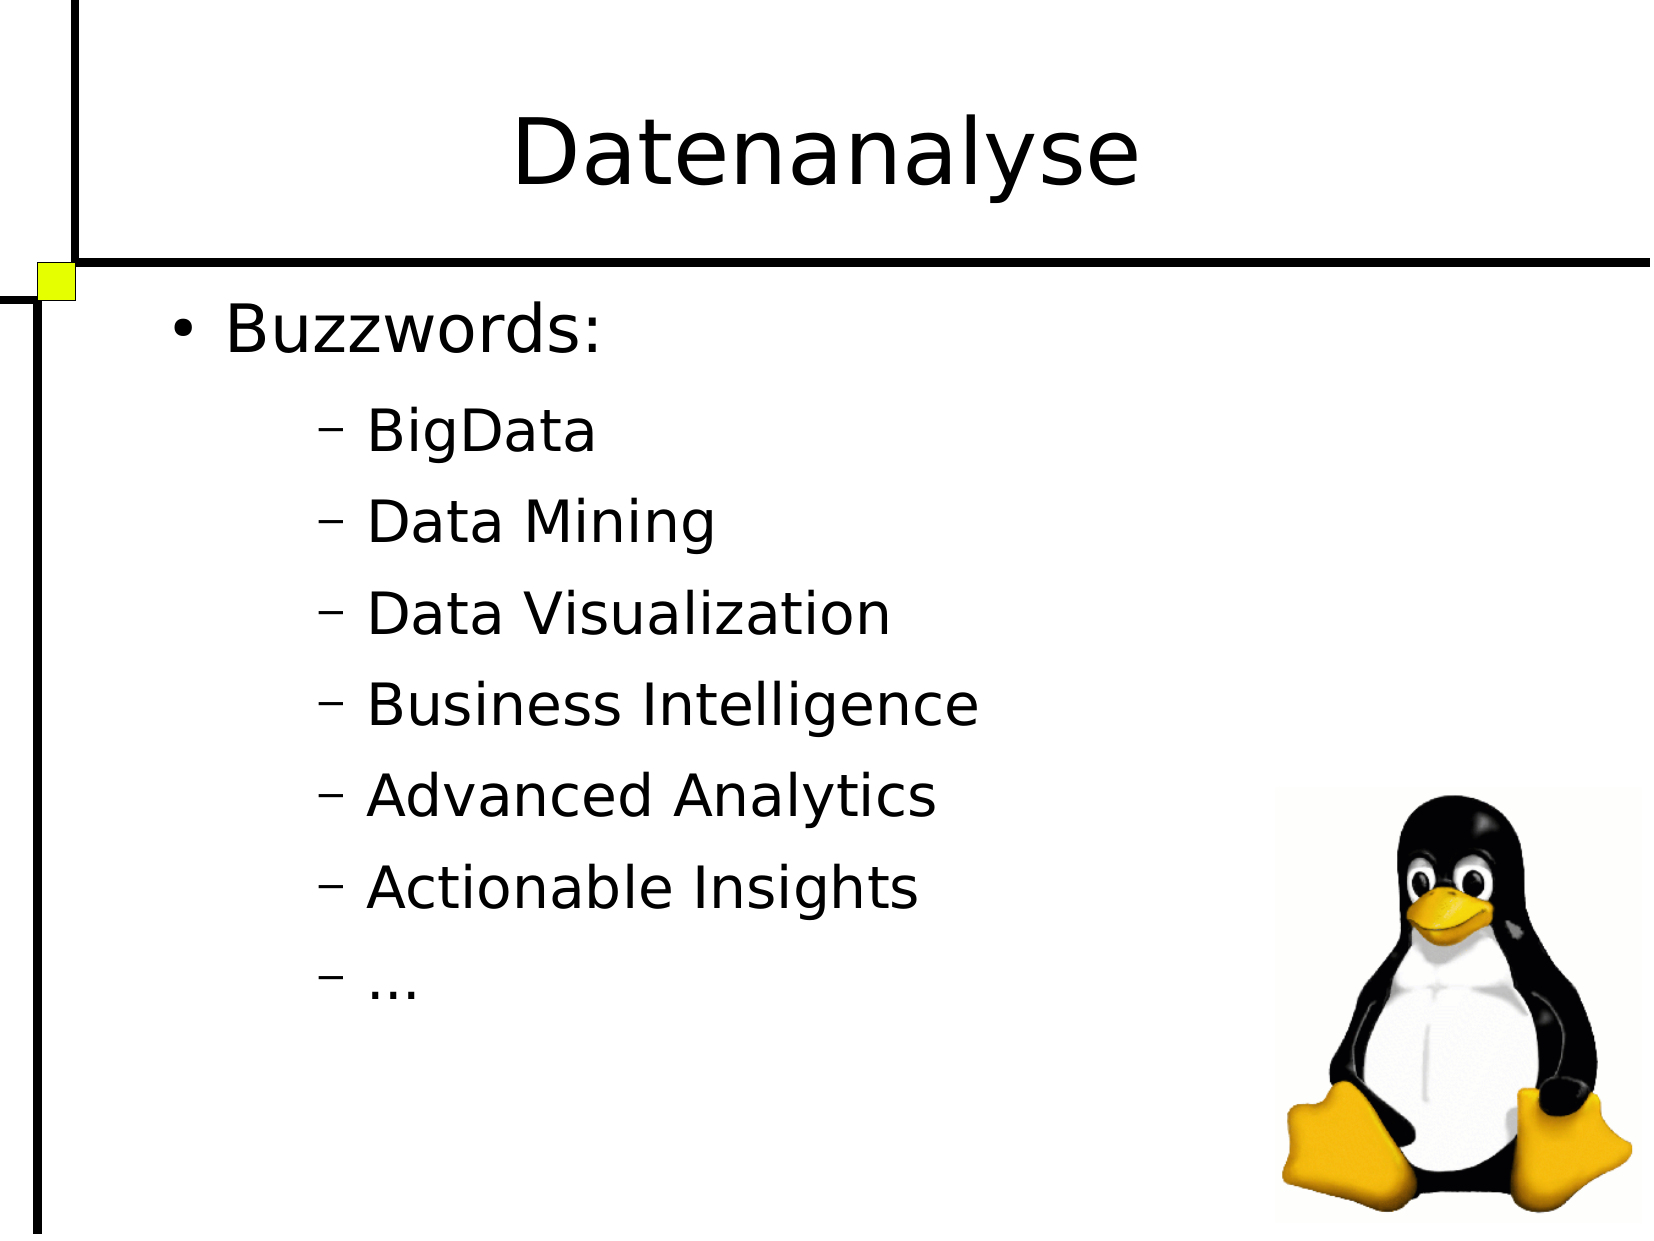

# Datenanalyse
Buzzwords:
BigData
Data Mining
Data Visualization
Business Intelligence
Advanced Analytics
Actionable Insights
...